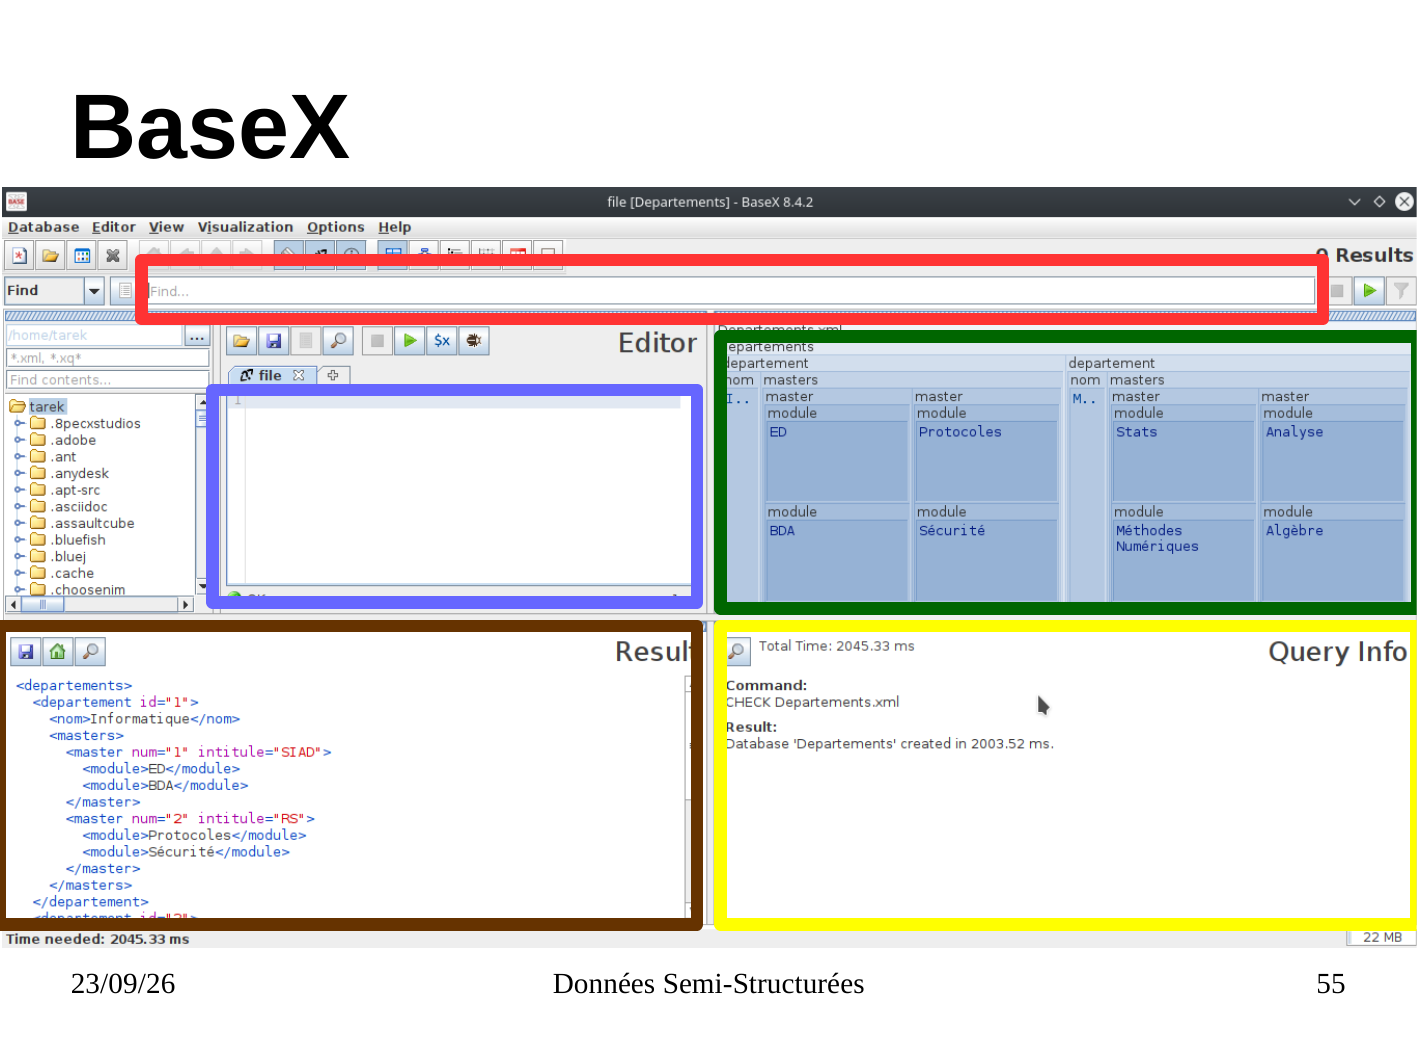

# BaseX
Un SGBD XML Native
Données Semi-Structurées
55